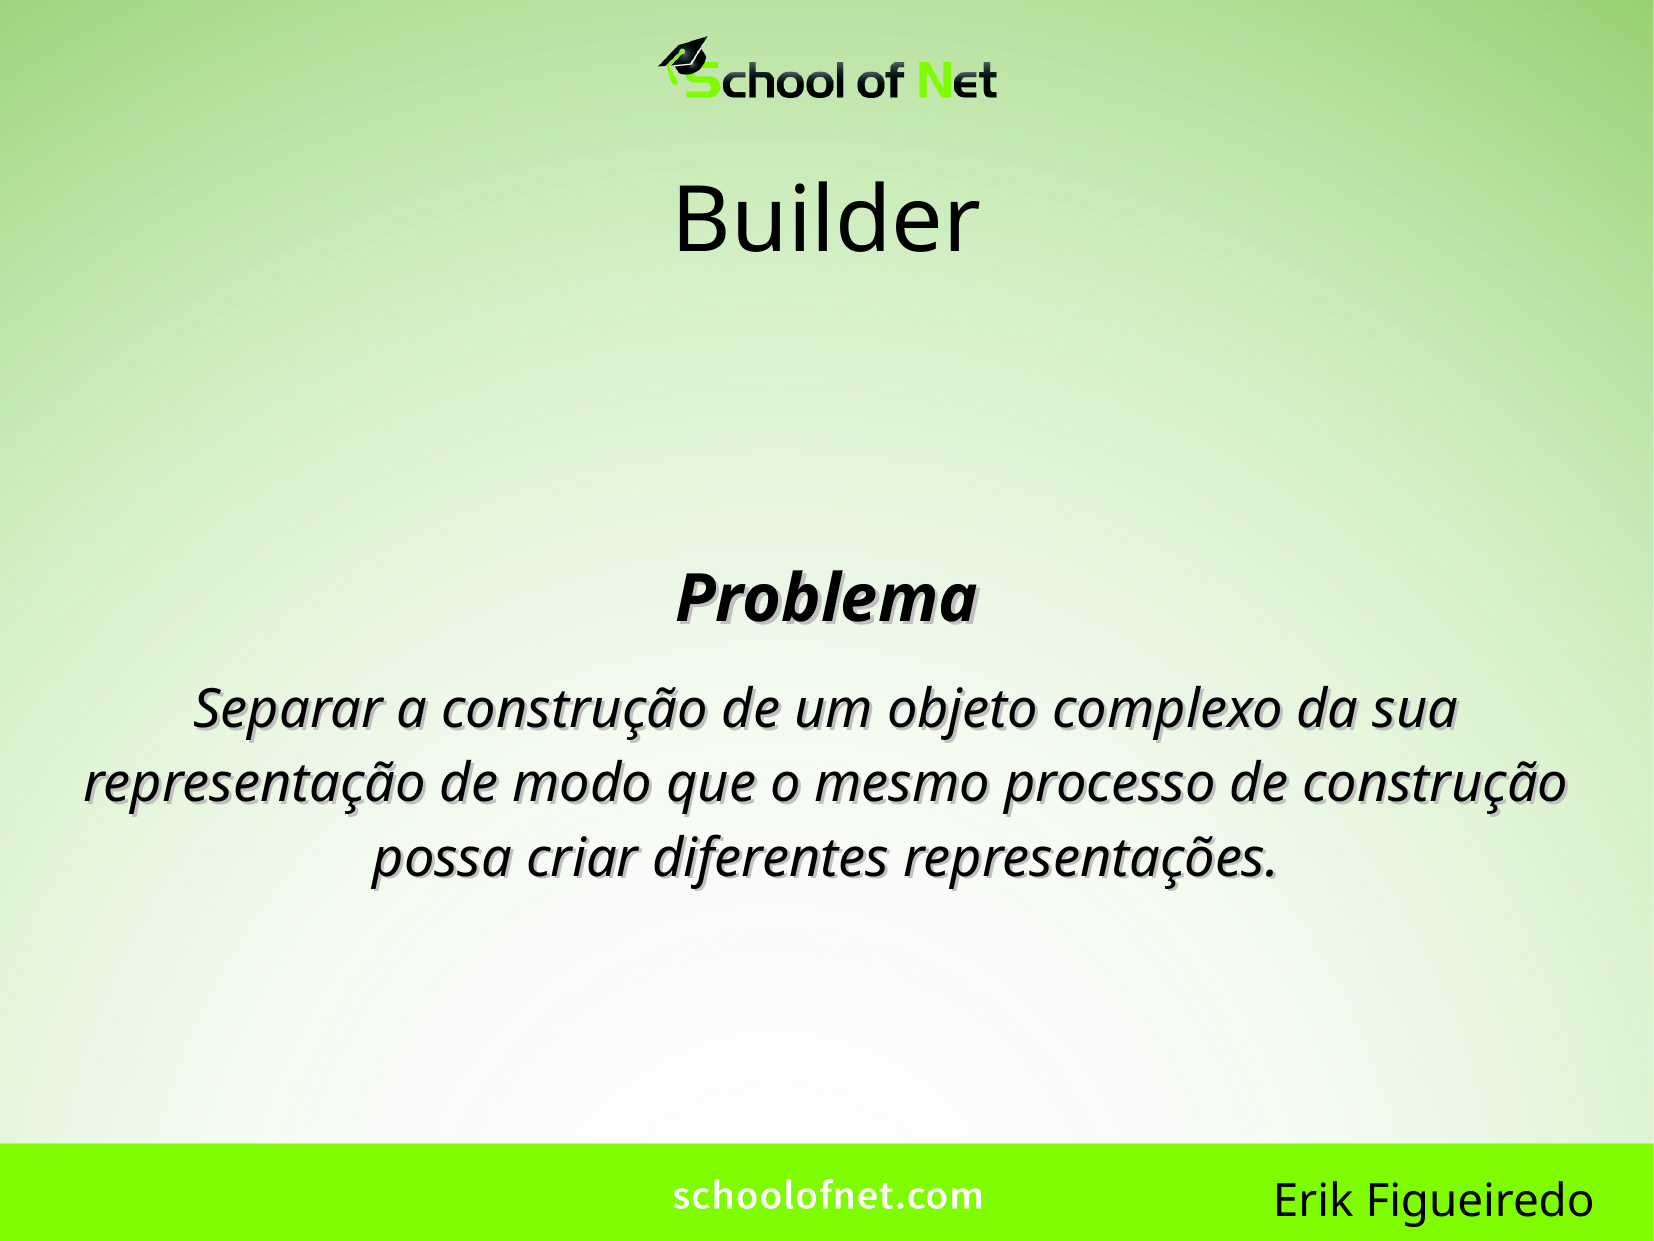

# Builder
Problema
Separar a construção de um objeto complexo da sua representação de modo que o mesmo processo de construção possa criar diferentes representações.
Erik Figueiredo